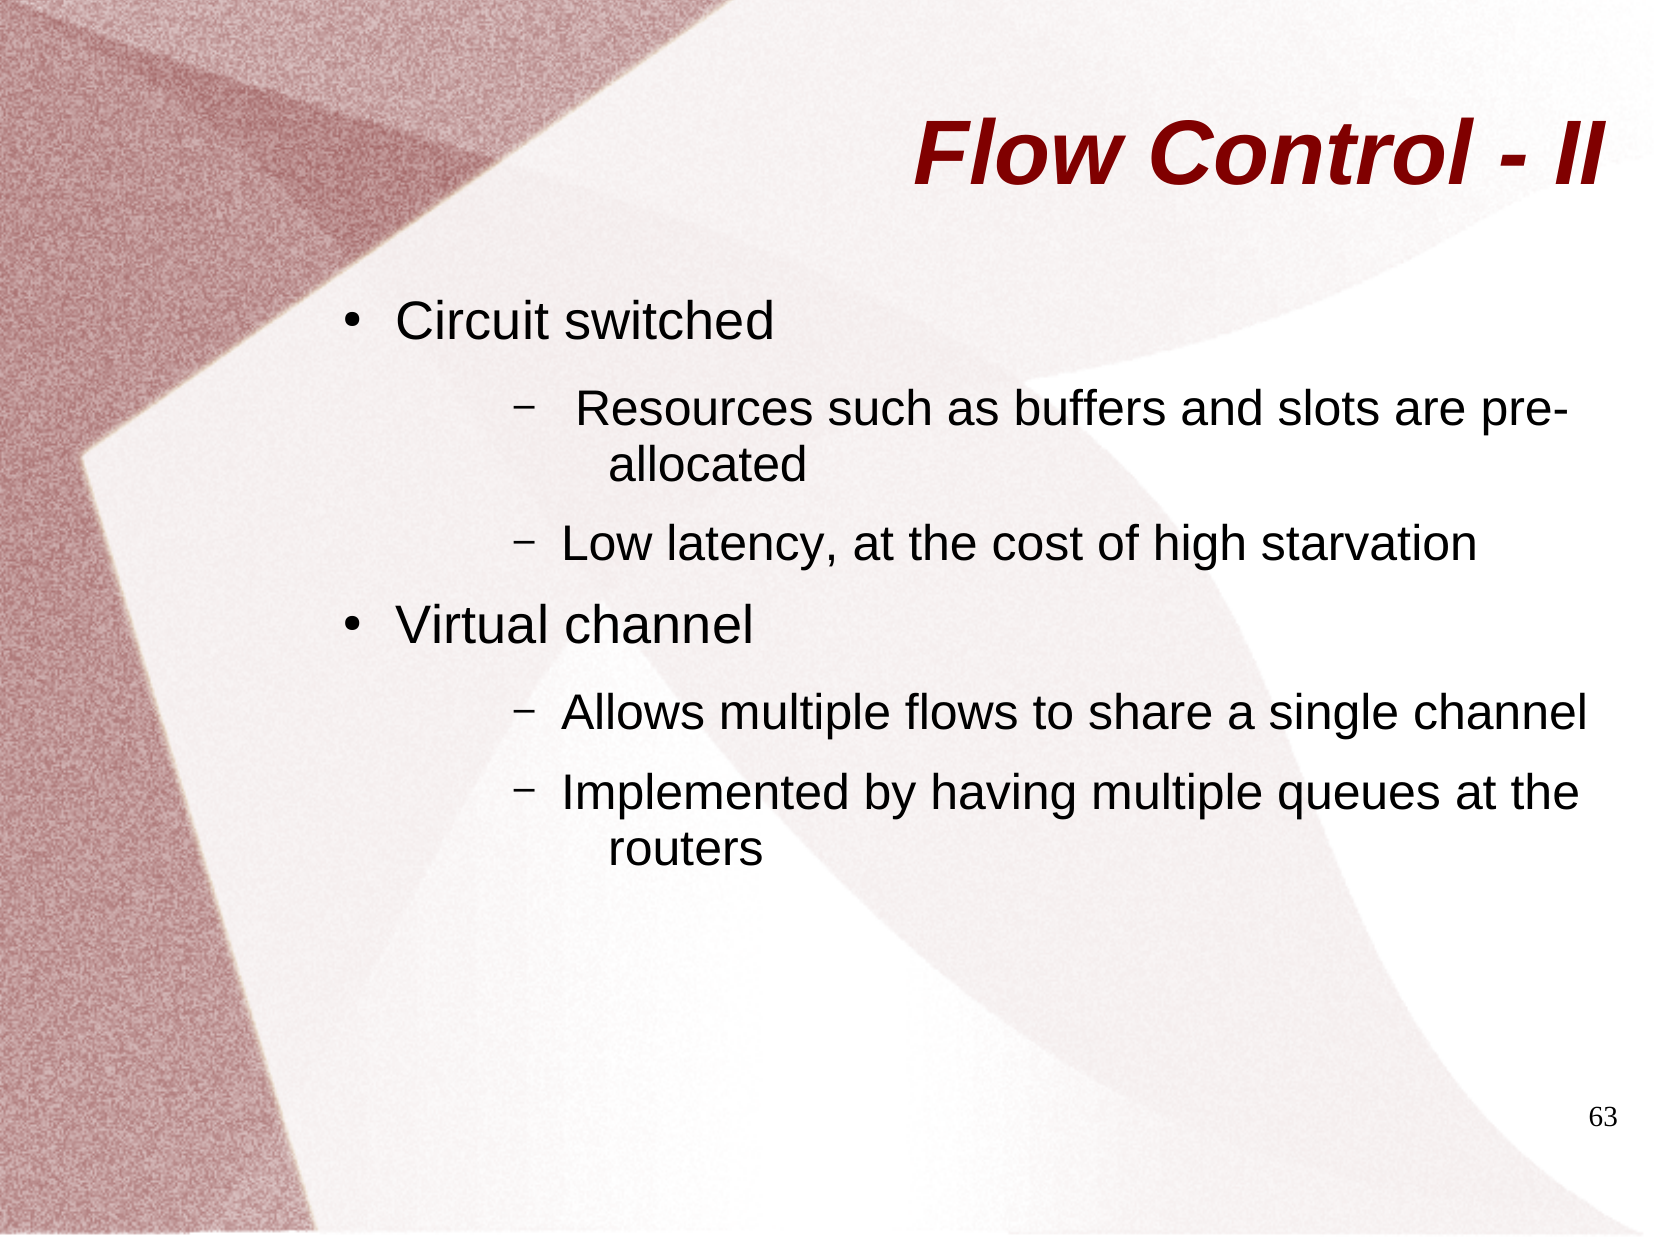

# Flow Control - II
Circuit switched
 Resources such as buffers and slots are pre-allocated
Low latency, at the cost of high starvation
Virtual channel
Allows multiple flows to share a single channel
Implemented by having multiple queues at the routers
63